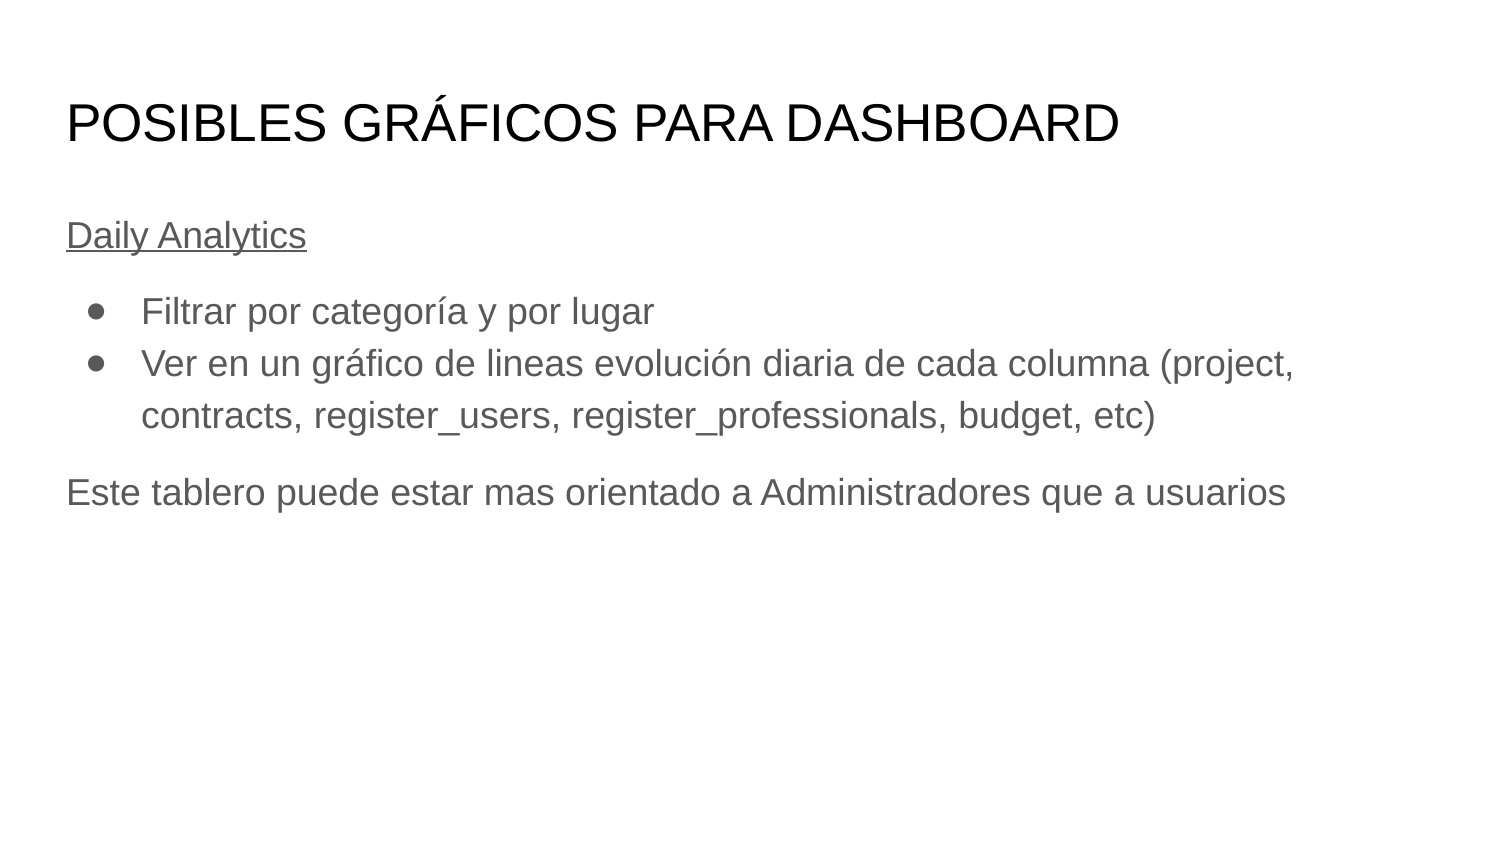

# POSIBLES GRÁFICOS PARA DASHBOARD
Daily Analytics
Filtrar por categoría y por lugar
Ver en un gráfico de lineas evolución diaria de cada columna (project, contracts, register_users, register_professionals, budget, etc)
Este tablero puede estar mas orientado a Administradores que a usuarios